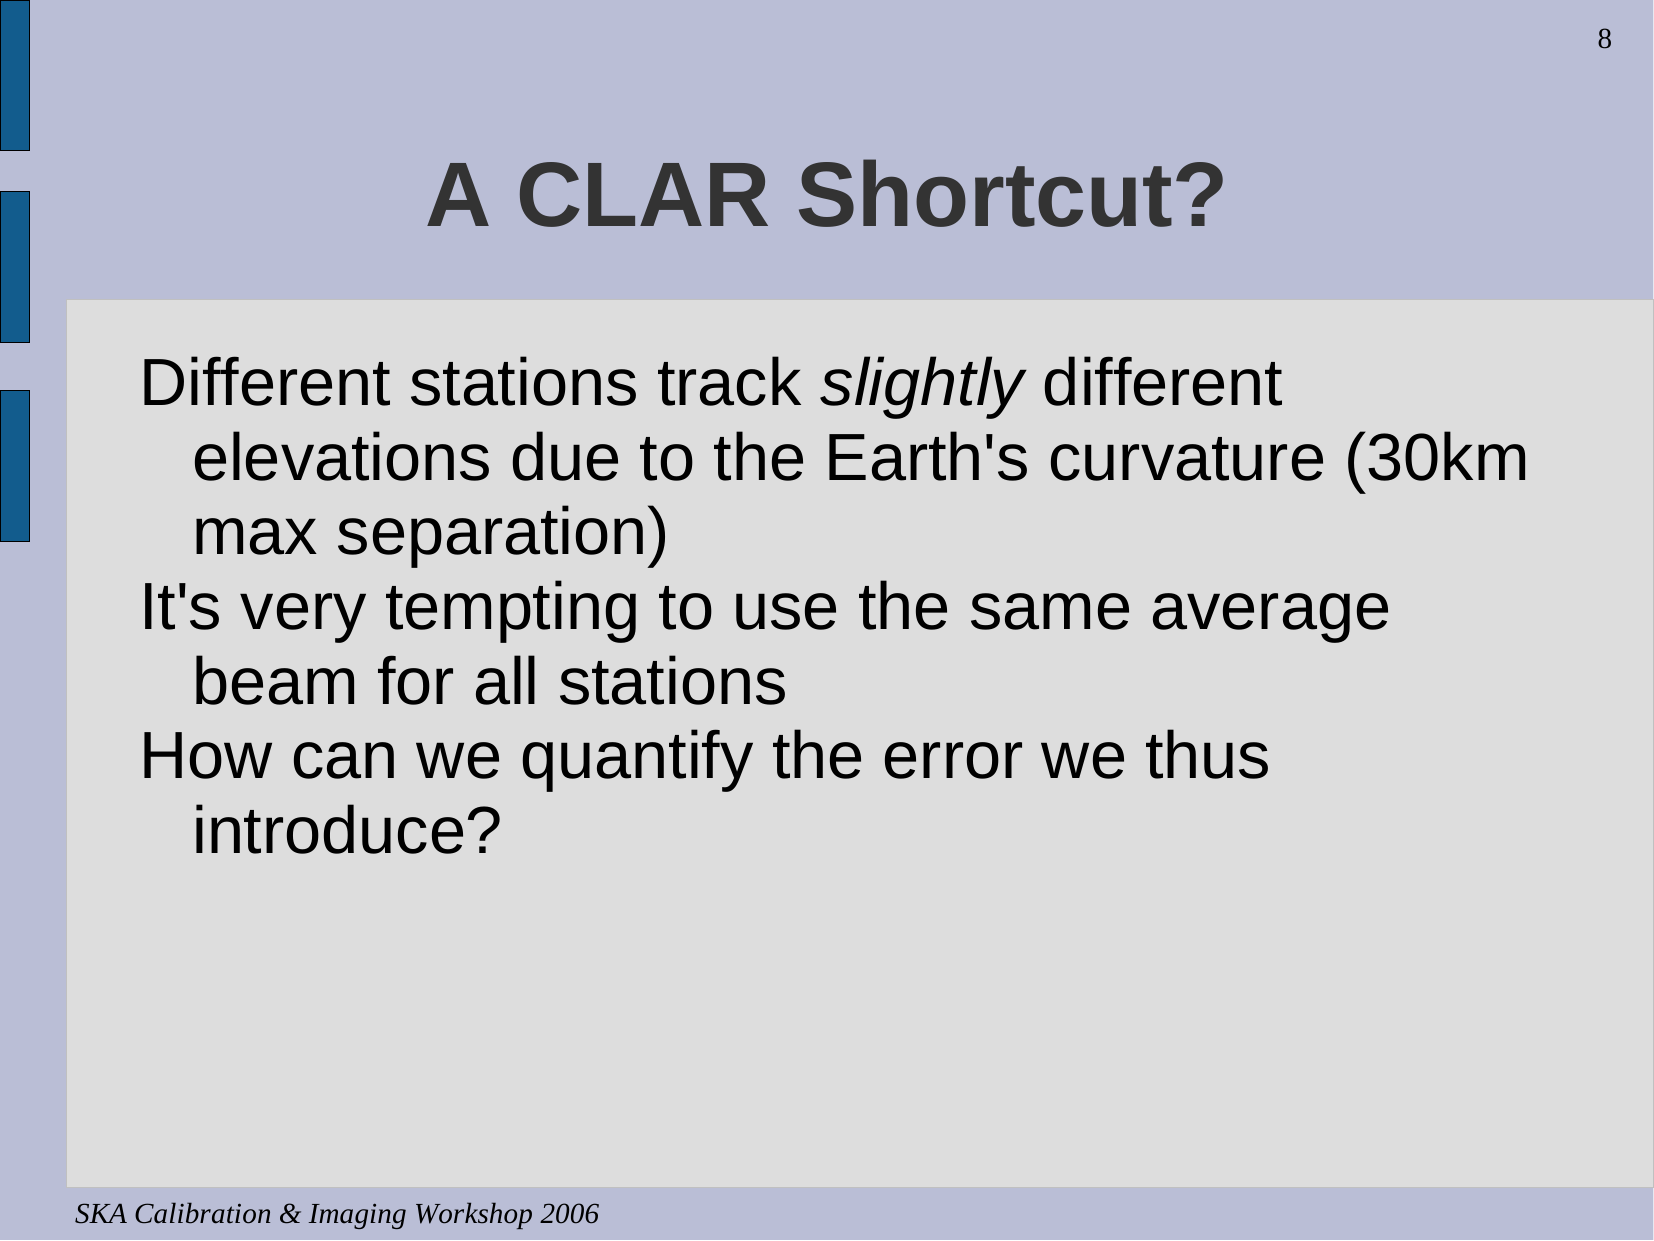

8
# A CLAR Shortcut?
Different stations track slightly different elevations due to the Earth's curvature (30km max separation)
It's very tempting to use the same average beam for all stations
How can we quantify the error we thus introduce?
SKA Calibration & Imaging Workshop 2006